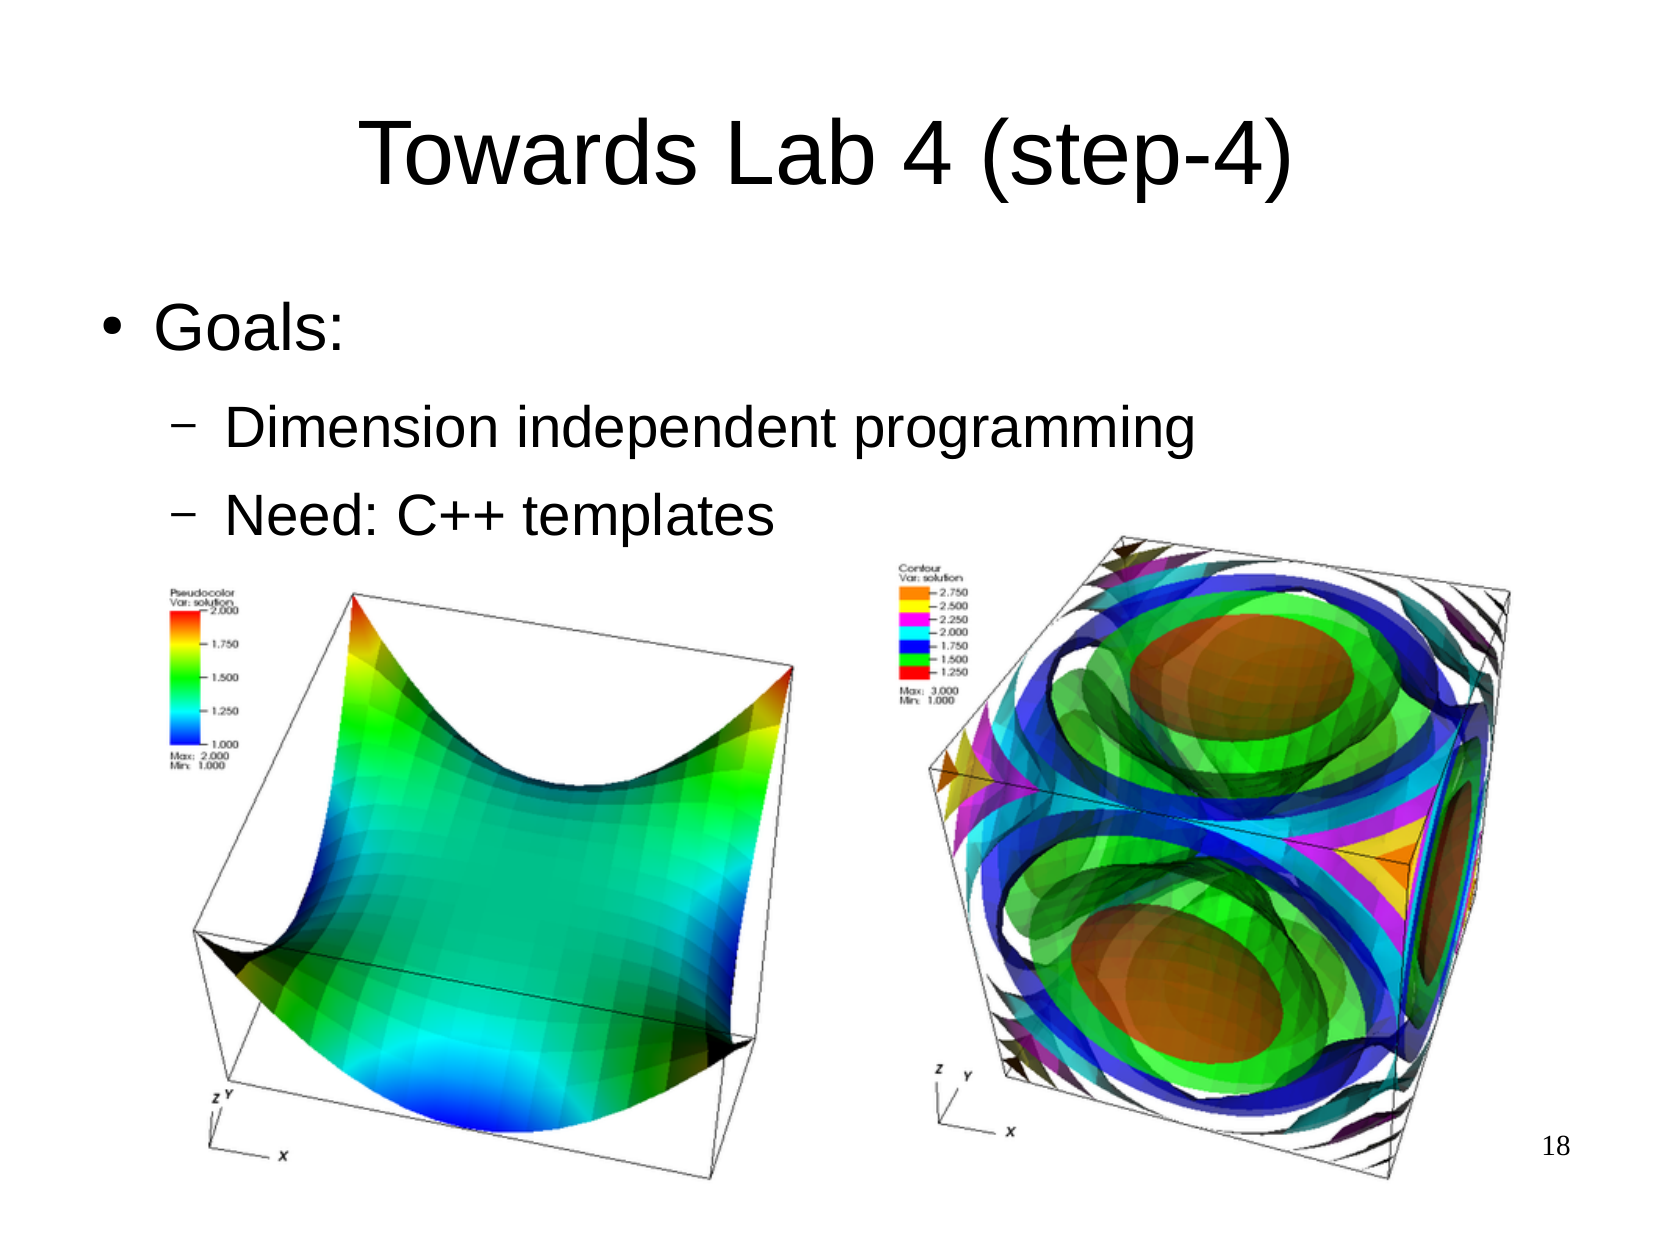

# Towards Lab 4 (step-4)
Goals:
Dimension independent programming
Need: C++ templates
18